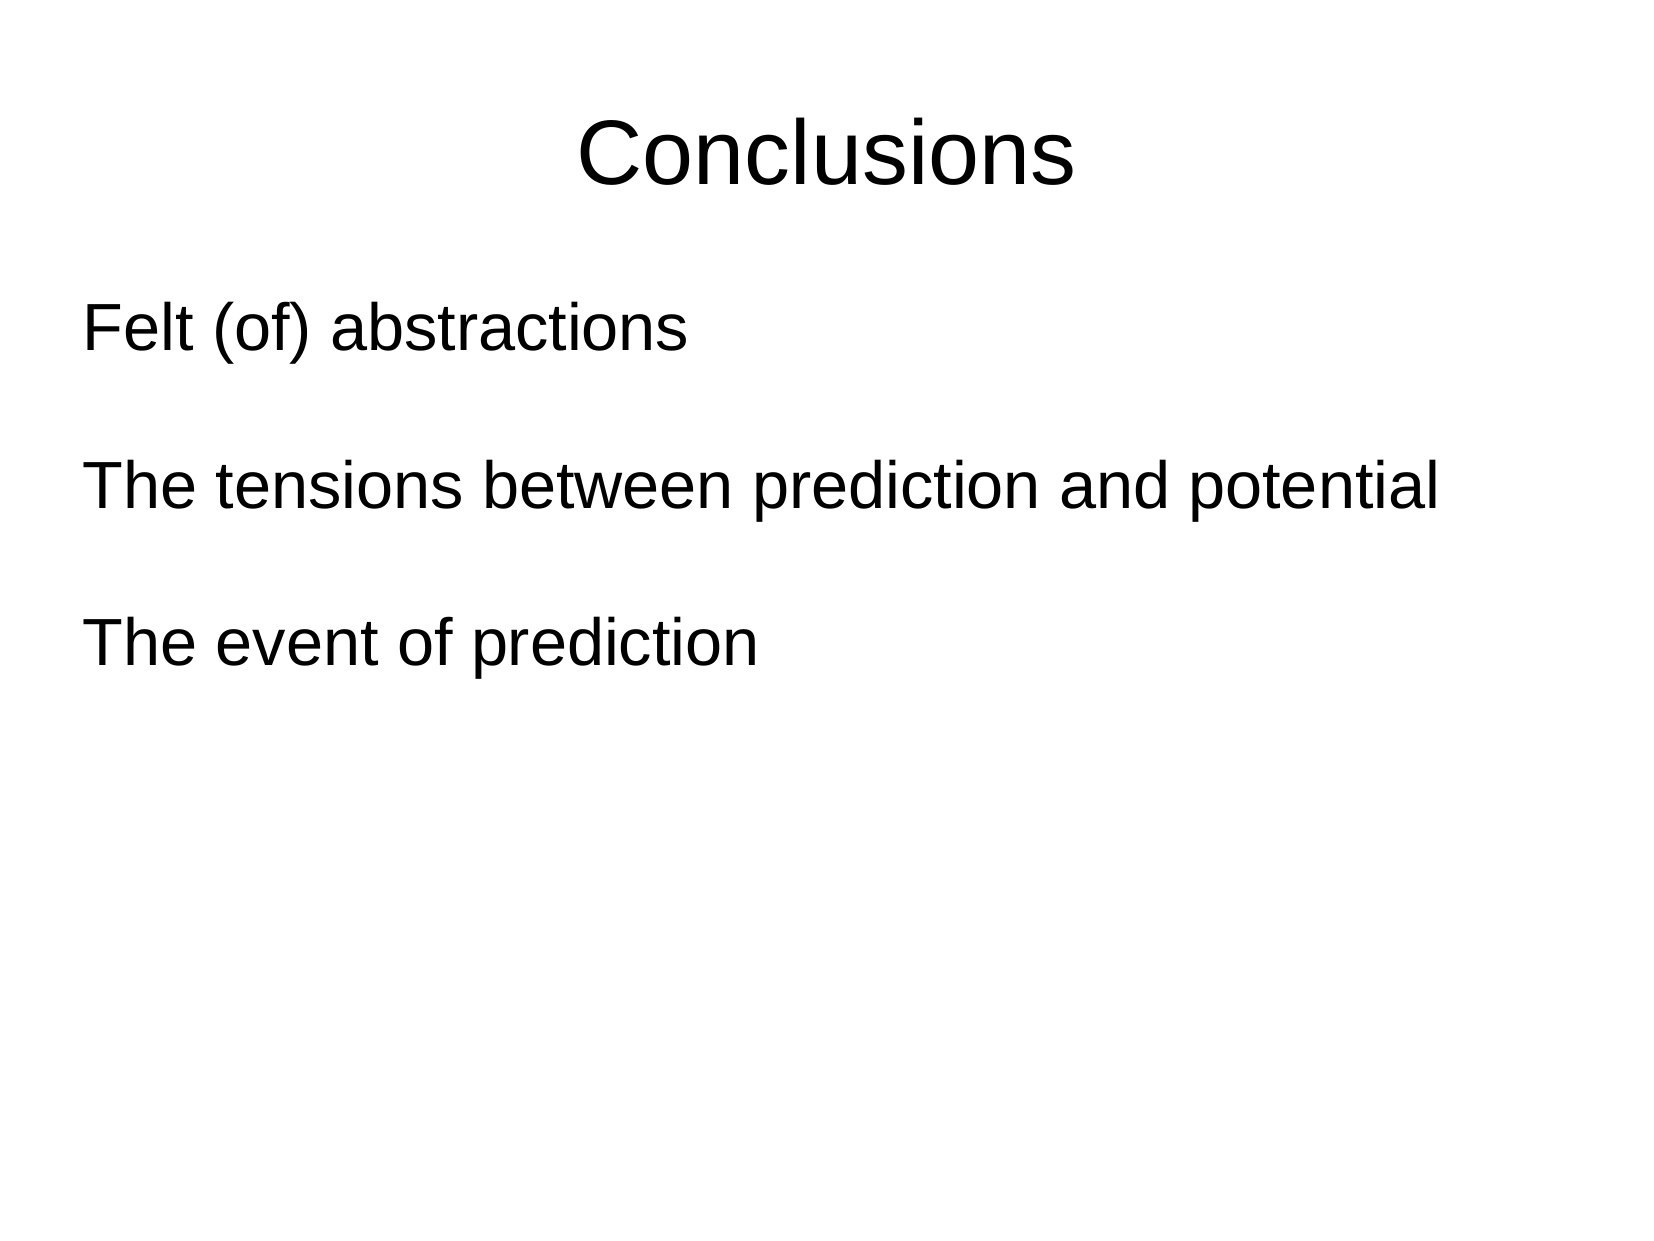

# Conclusions
Felt (of) abstractions
The tensions between prediction and potential
The event of prediction